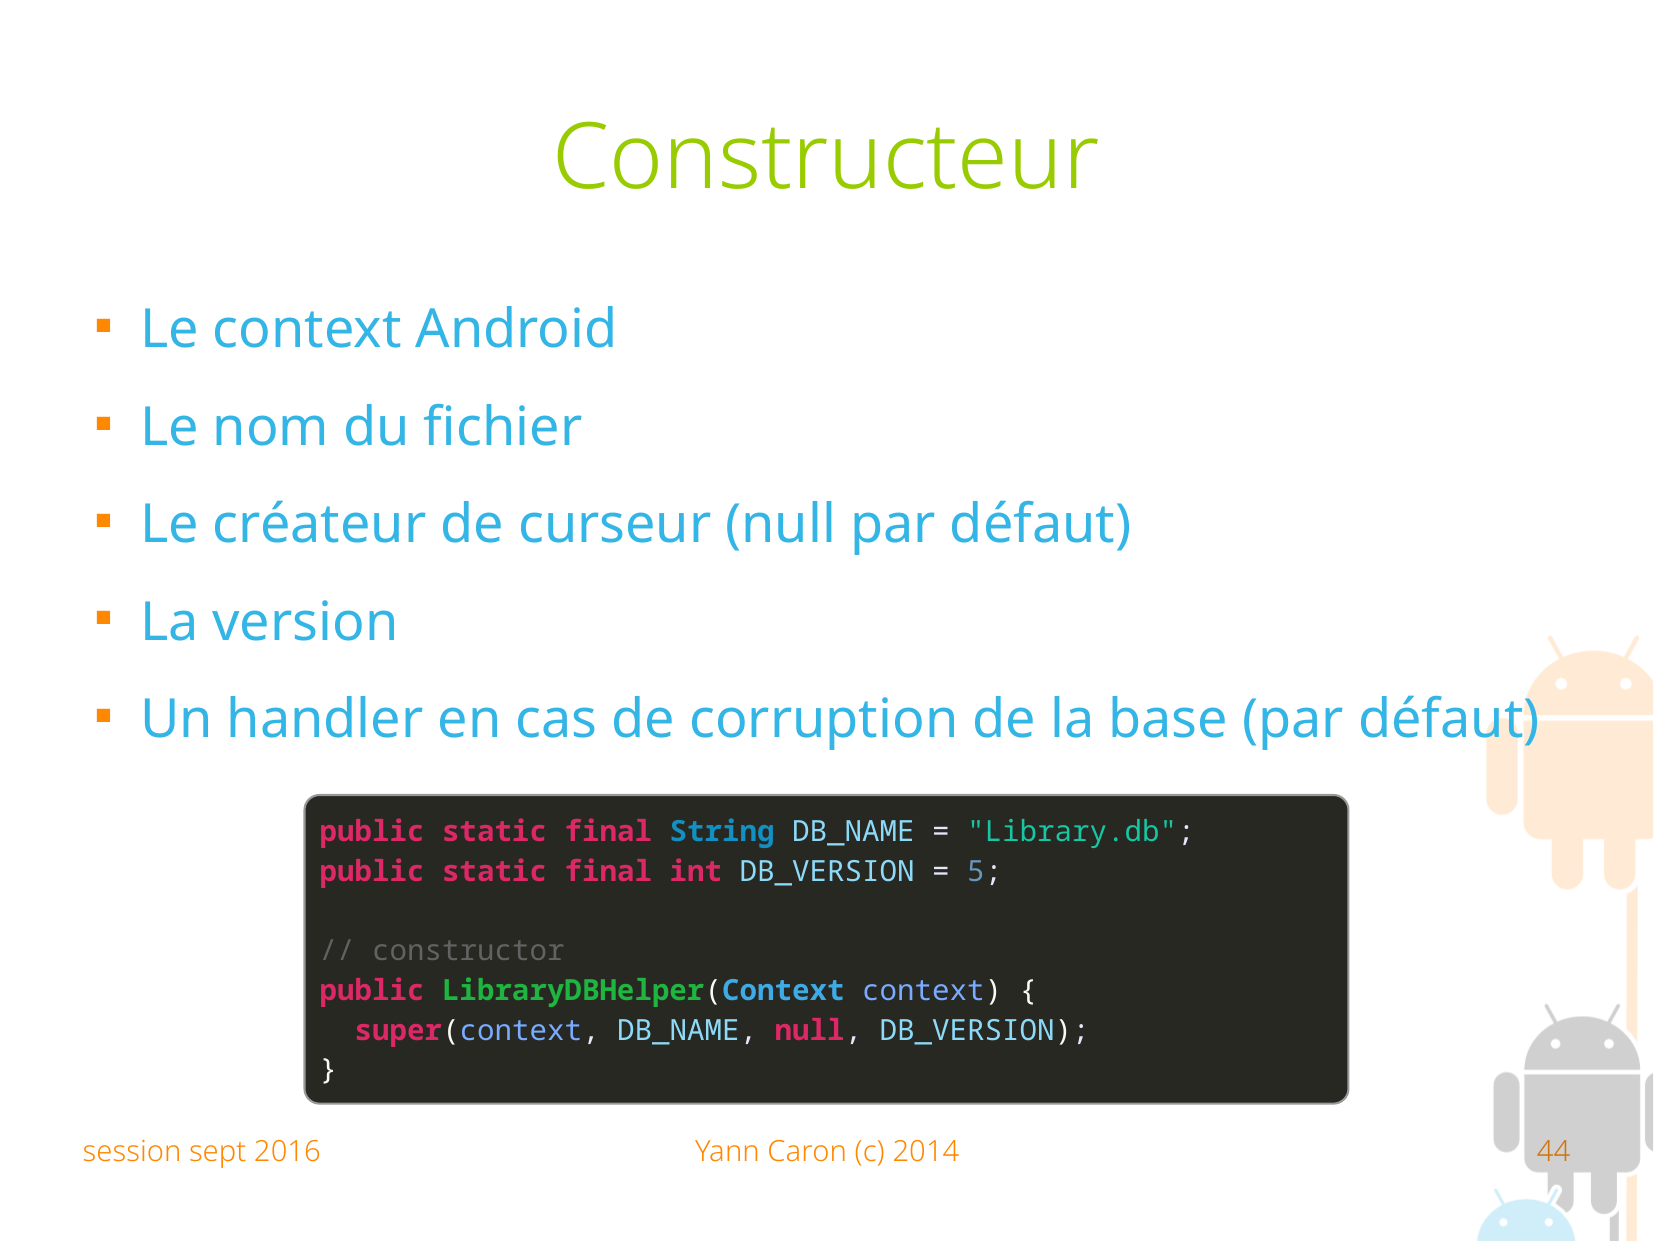

# Constructeur
Le context Android
Le nom du fichier
Le créateur de curseur (null par défaut)
La version
Un handler en cas de corruption de la base (par défaut)
public static final String DB_NAME = "Library.db";
public static final int DB_VERSION = 5;
// constructor
public LibraryDBHelper(Context context) {
 super(context, DB_NAME, null, DB_VERSION);
}
session sept 2016
Yann Caron (c) 2014
44